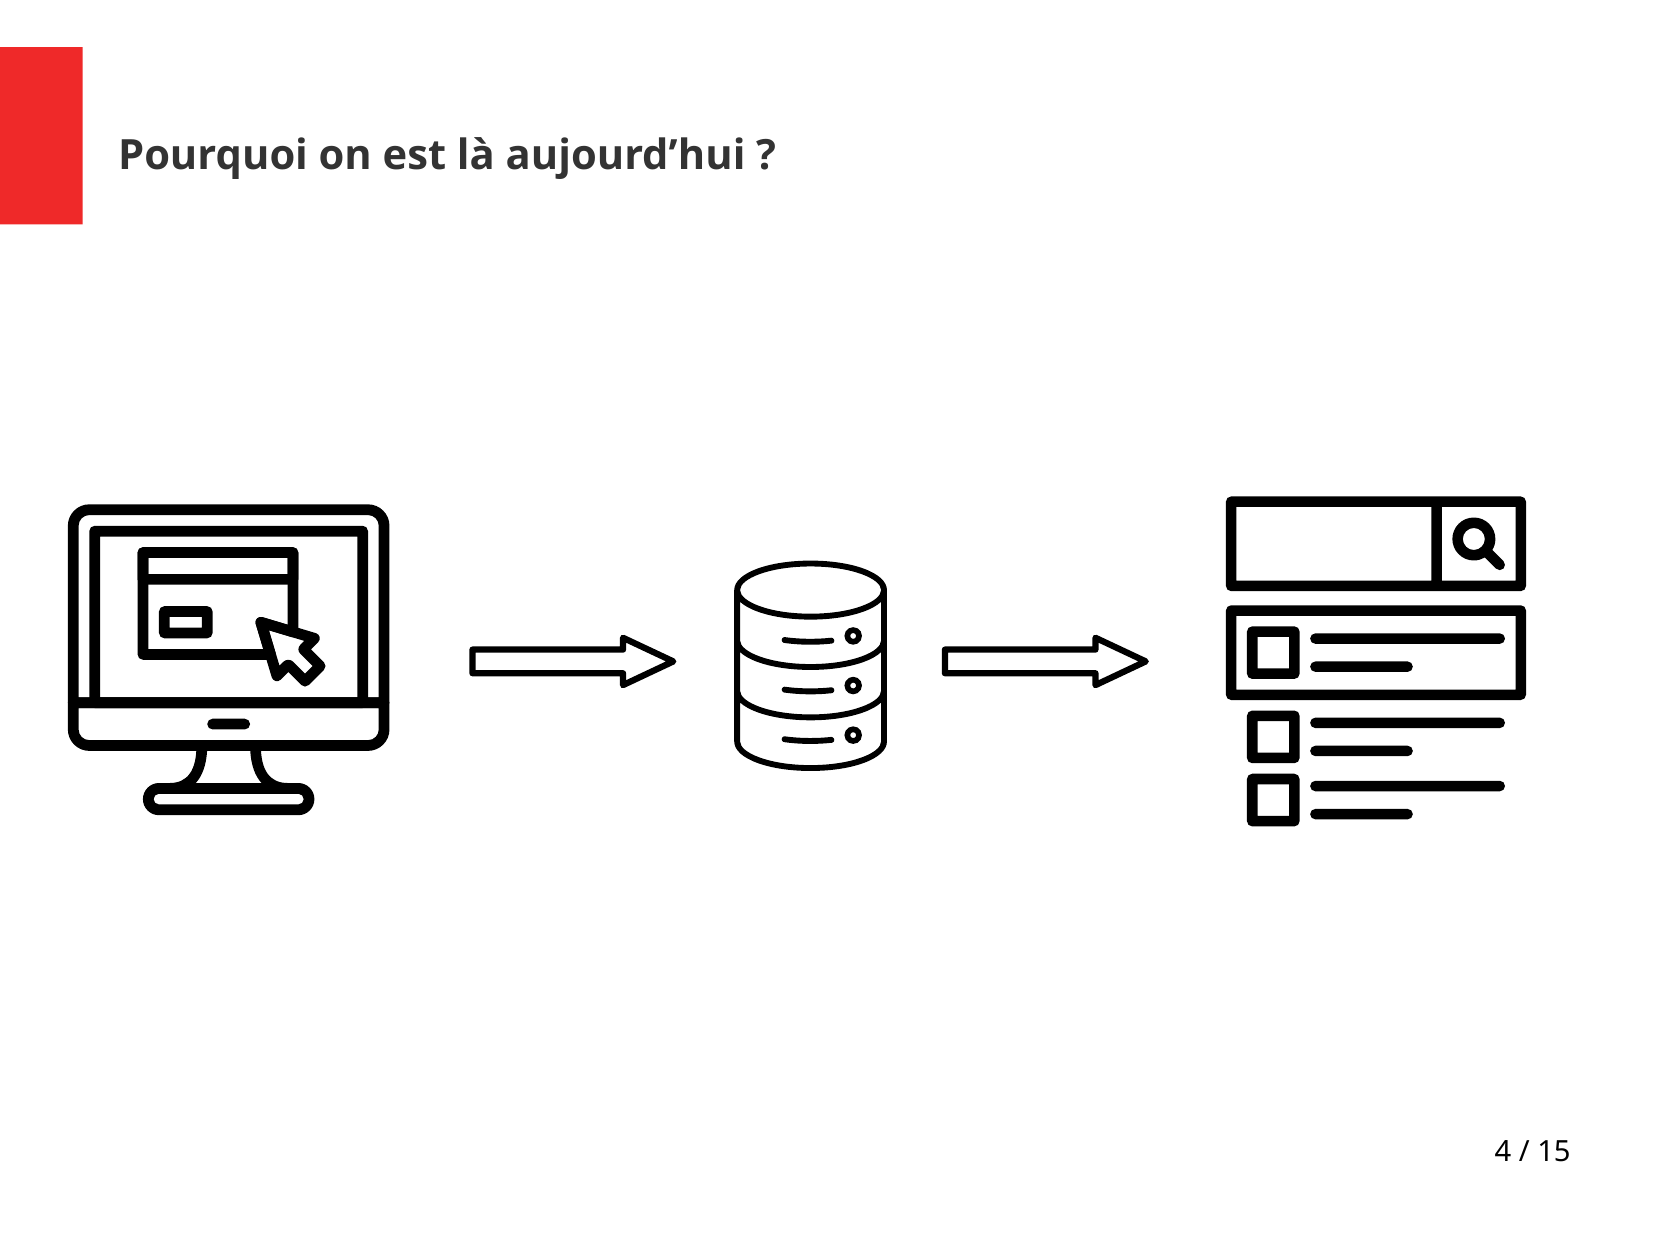

# Pourquoi on est là aujourd’hui ?
4